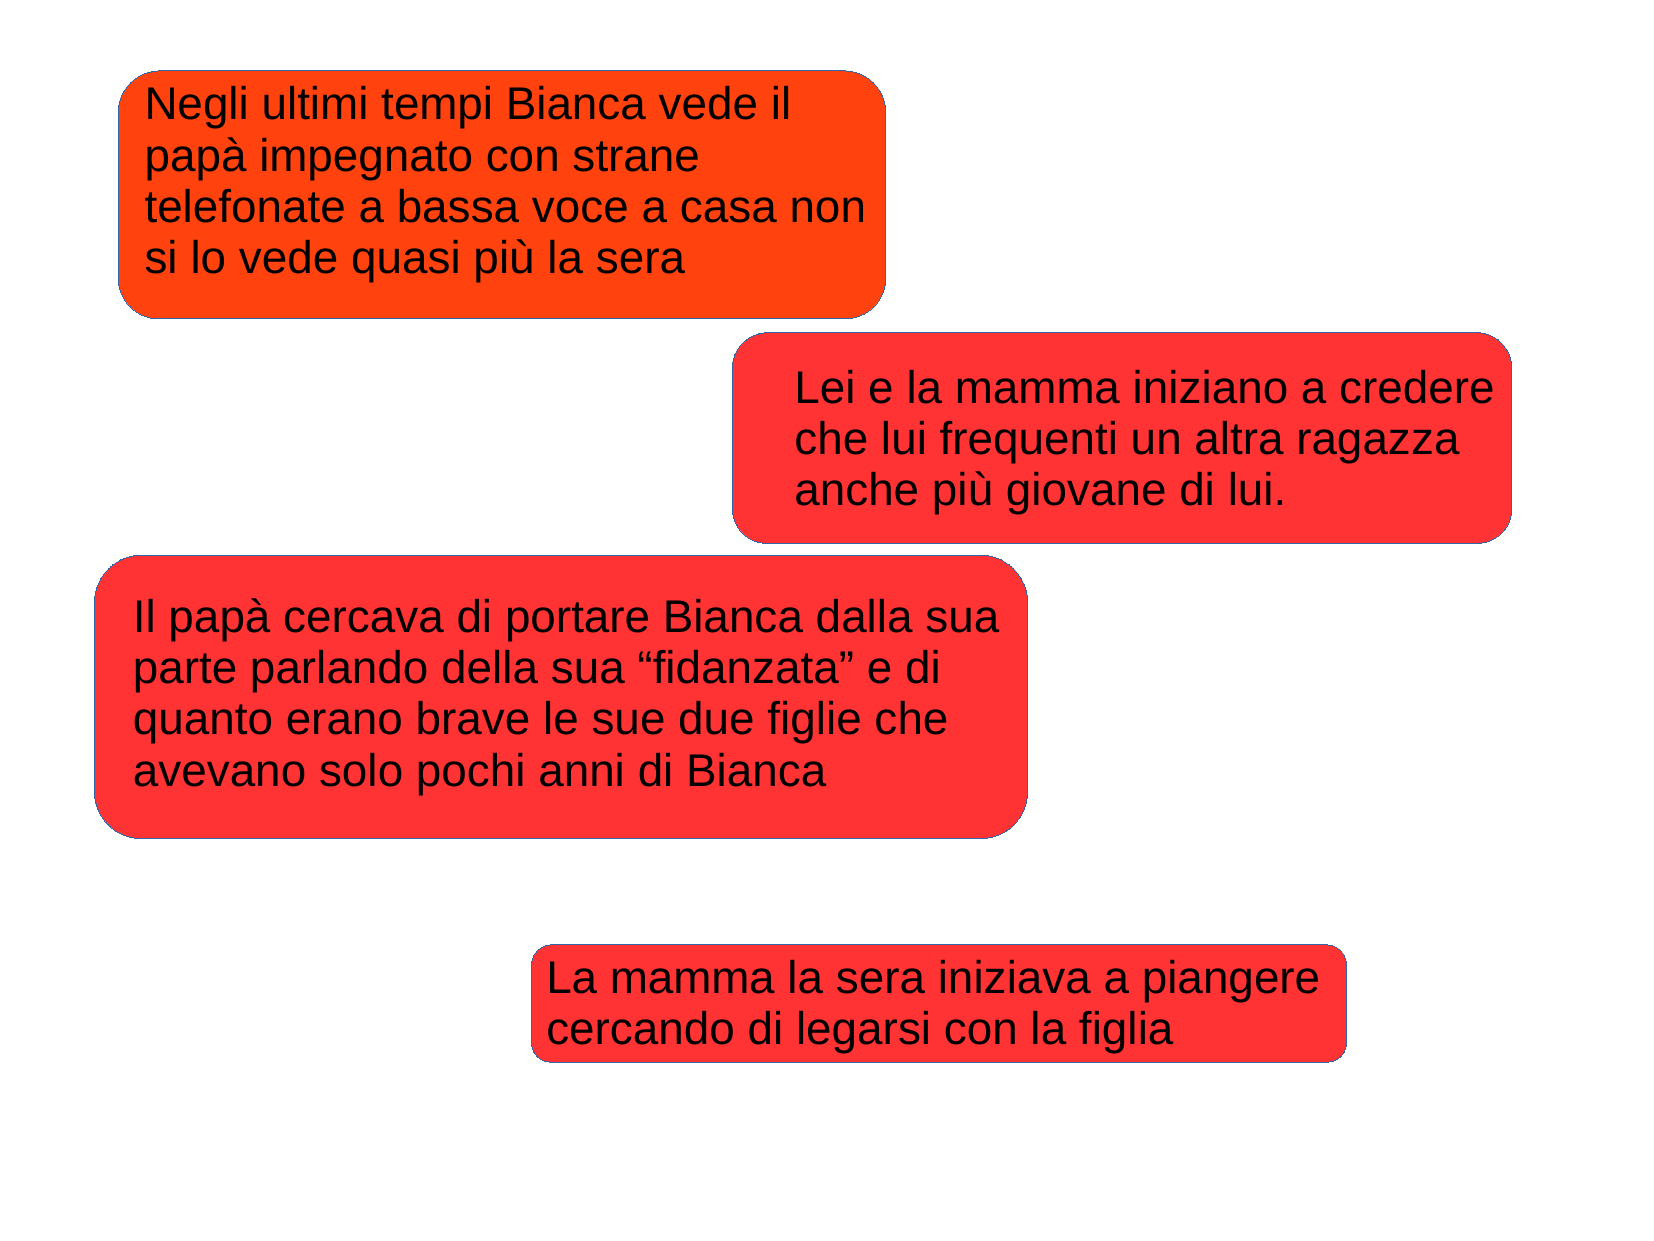

Negli ultimi tempi Bianca vede il papà impegnato con strane telefonate a bassa voce a casa non si lo vede quasi più la sera
Lei e la mamma iniziano a credere che lui frequenti un altra ragazza anche più giovane di lui.
Il papà cercava di portare Bianca dalla sua parte parlando della sua “fidanzata” e di quanto erano brave le sue due figlie che avevano solo pochi anni di Bianca
La mamma la sera iniziava a piangere cercando di legarsi con la figlia